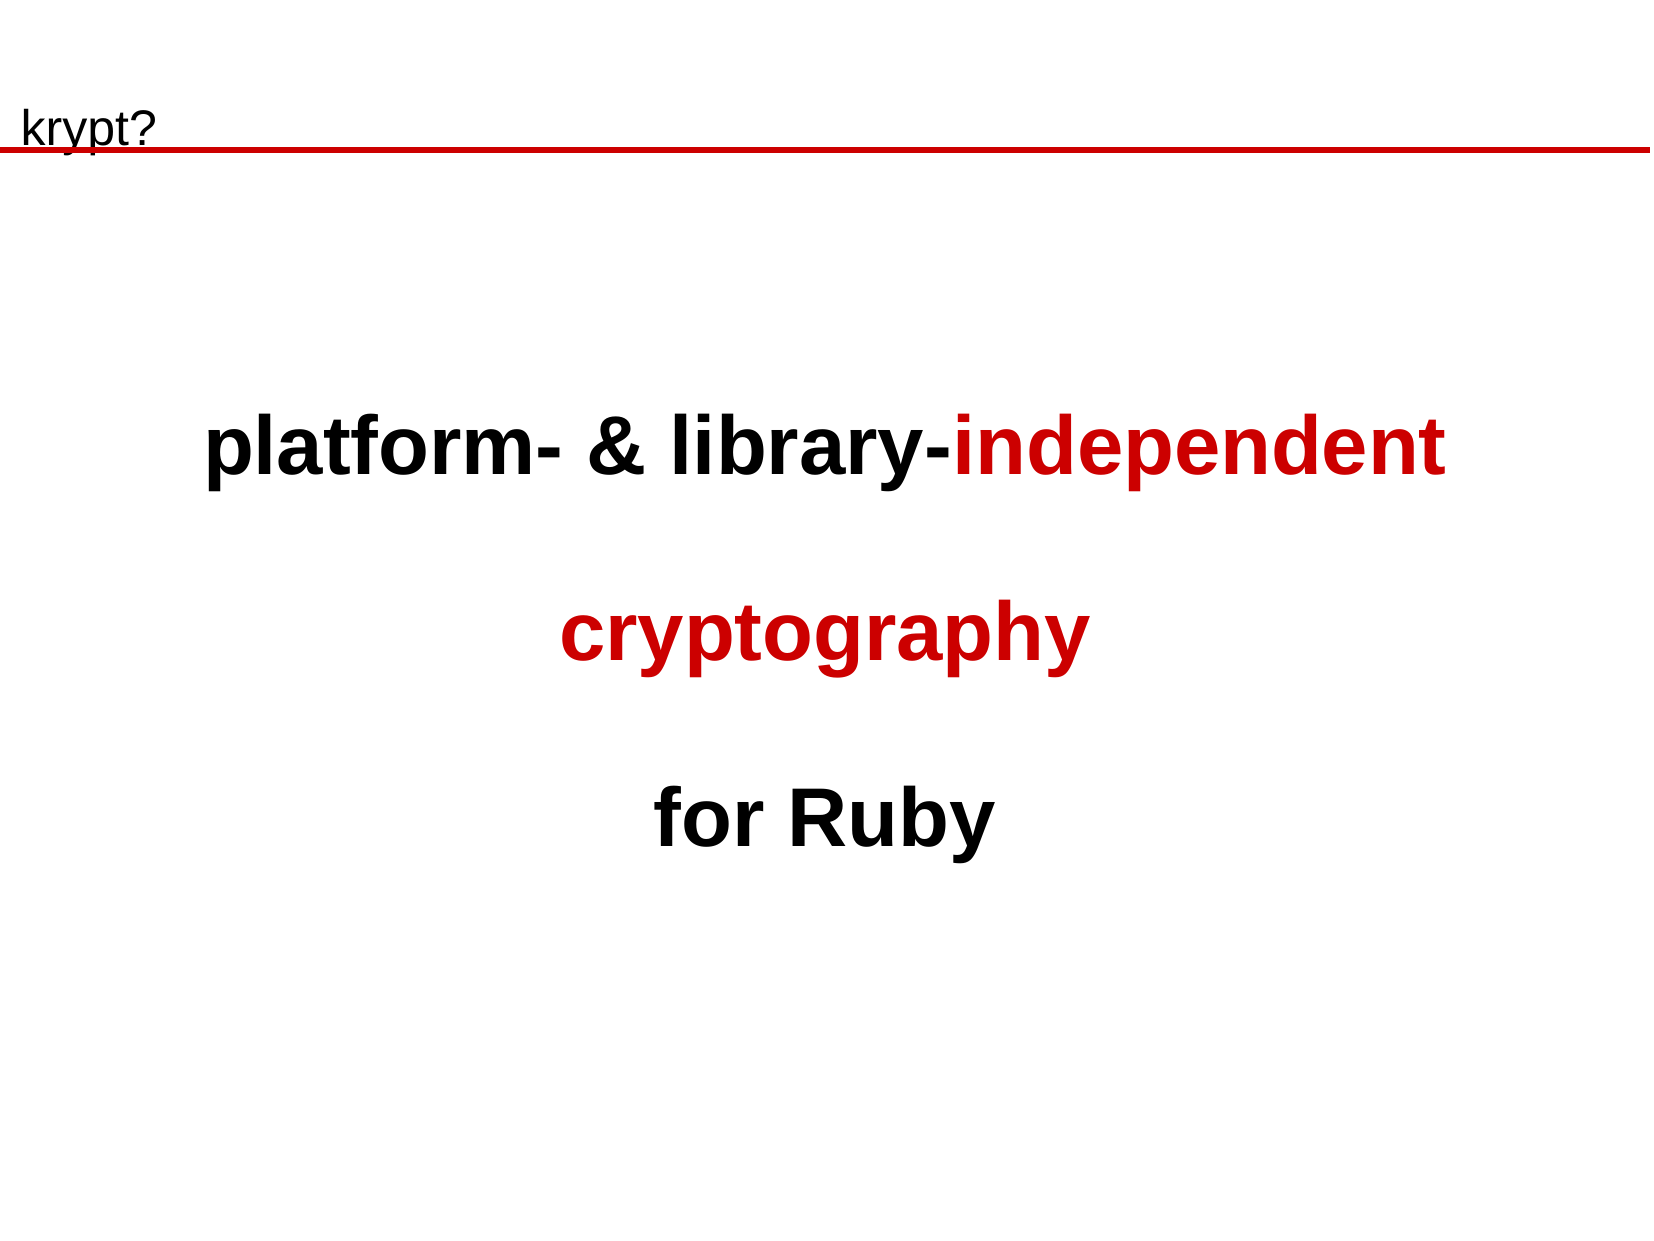

#
krypt?
platform- & library-independent
cryptography
for Ruby